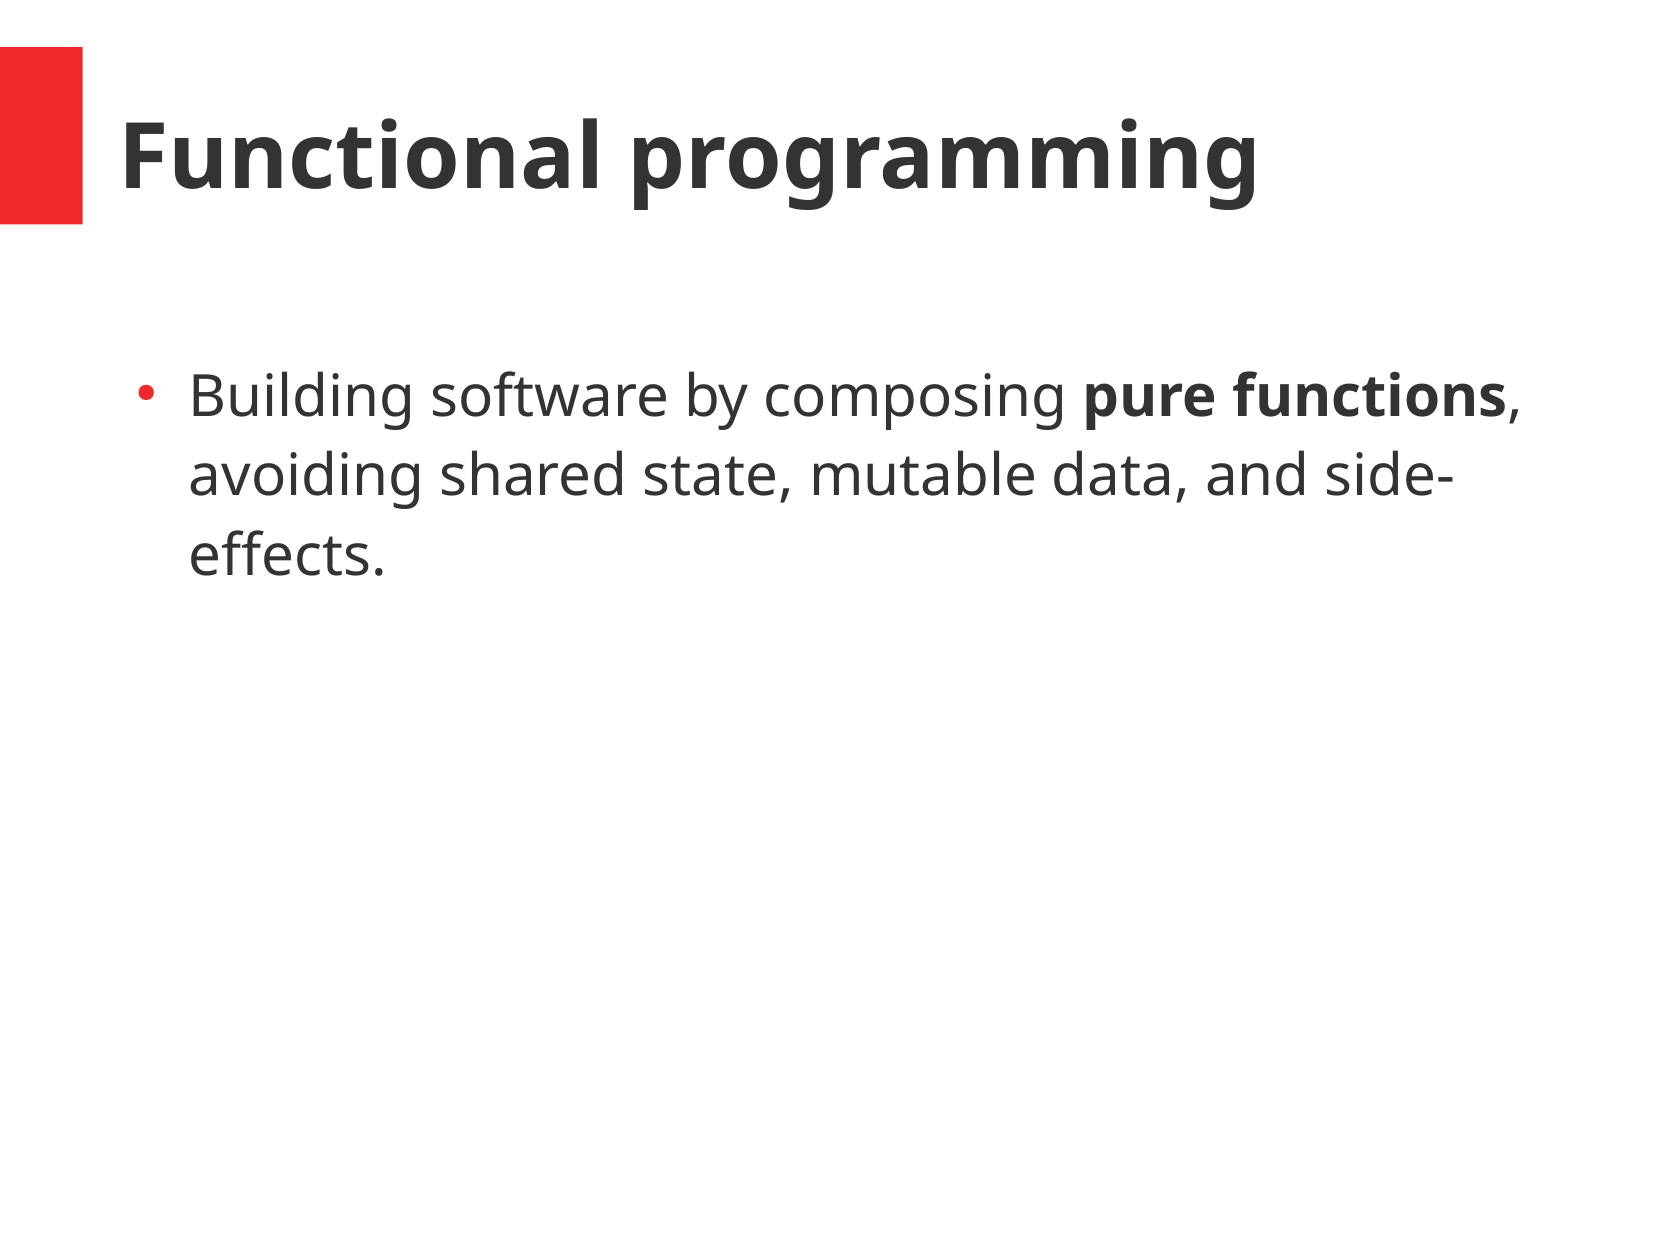

# Functional programming
Building software by composing pure functions, avoiding shared state, mutable data, and side-effects.